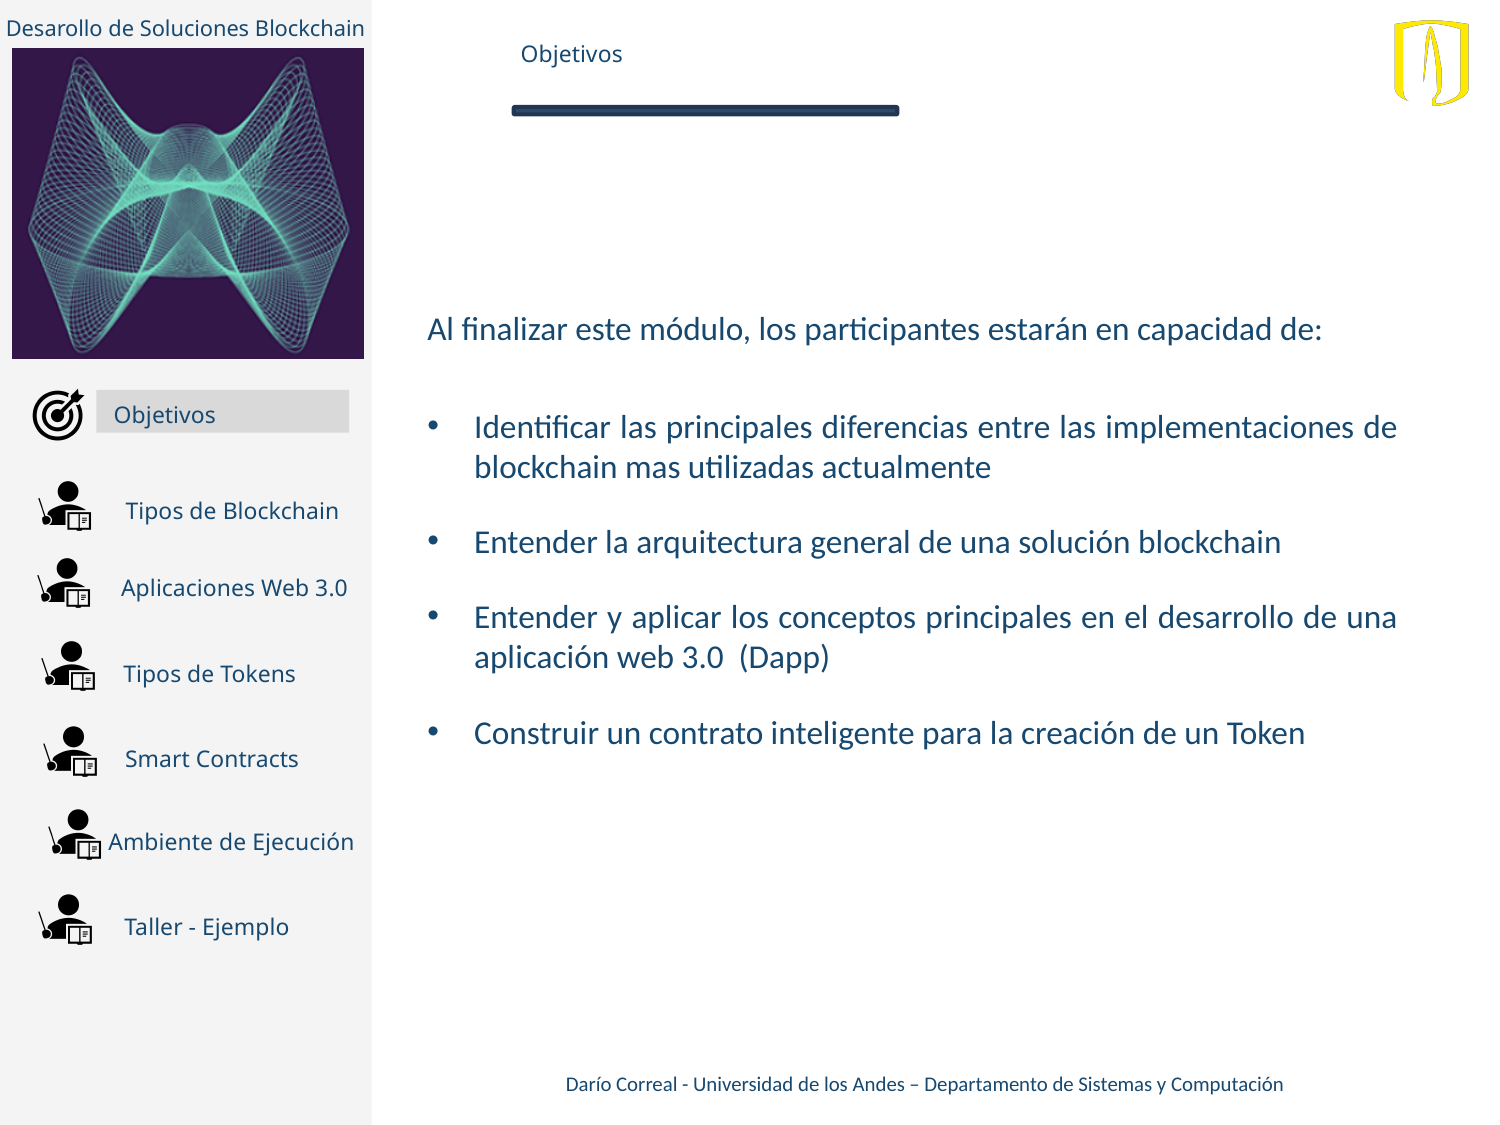

Objetivos
Al finalizar este módulo, los participantes estarán en capacidad de:
Identificar las principales diferencias entre las implementaciones de blockchain mas utilizadas actualmente
Entender la arquitectura general de una solución blockchain
Entender y aplicar los conceptos principales en el desarrollo de una aplicación web 3.0 (Dapp)
Construir un contrato inteligente para la creación de un Token
Objetivos
Tipos de Blockchain
Aplicaciones Web 3.0
Tipos de Tokens
Smart Contracts
 Ambiente de Ejecución
Taller - Ejemplo
Darío Correal - Universidad de los Andes – Departamento de Sistemas y Computación